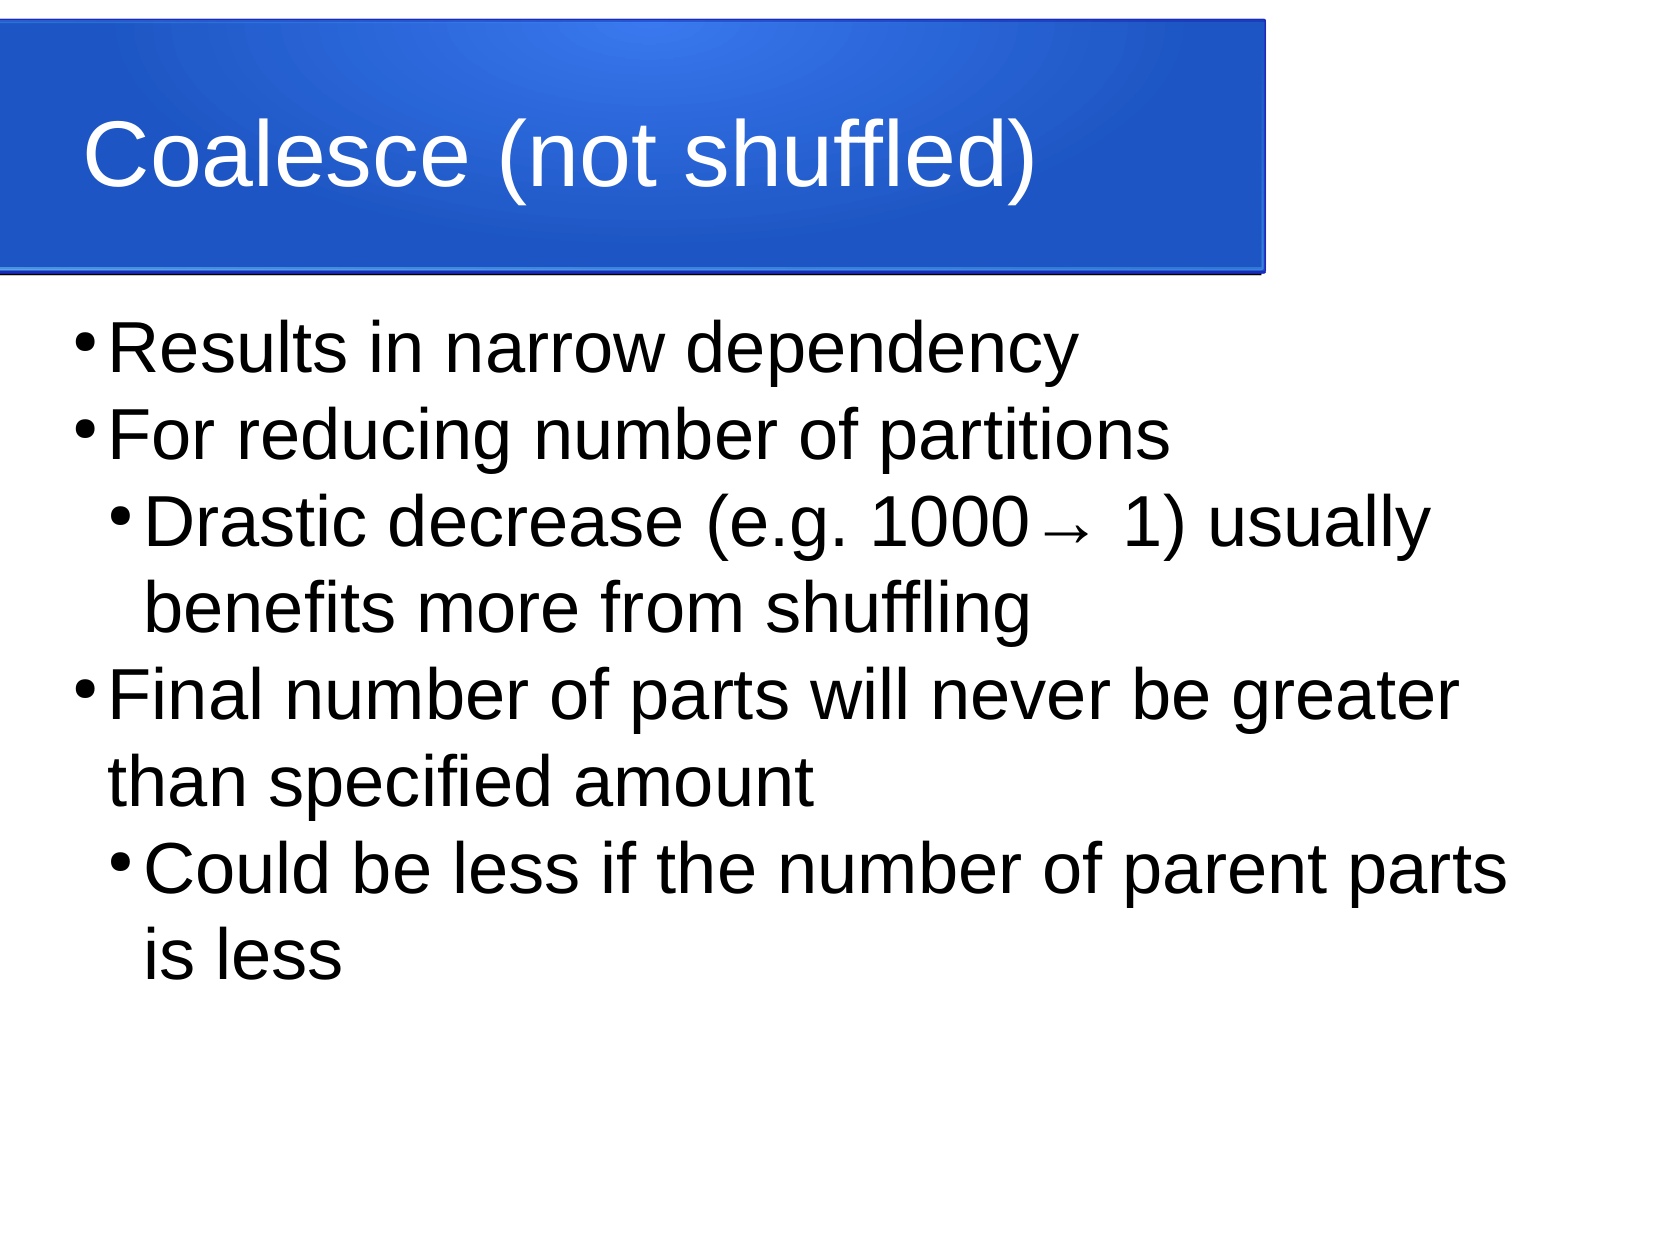

Coalesce (not shuffled)
Results in narrow dependency
For reducing number of partitions
Drastic decrease (e.g. 1000→ 1) usually benefits more from shuffling
Final number of parts will never be greater than specified amount
Could be less if the number of parent parts is less